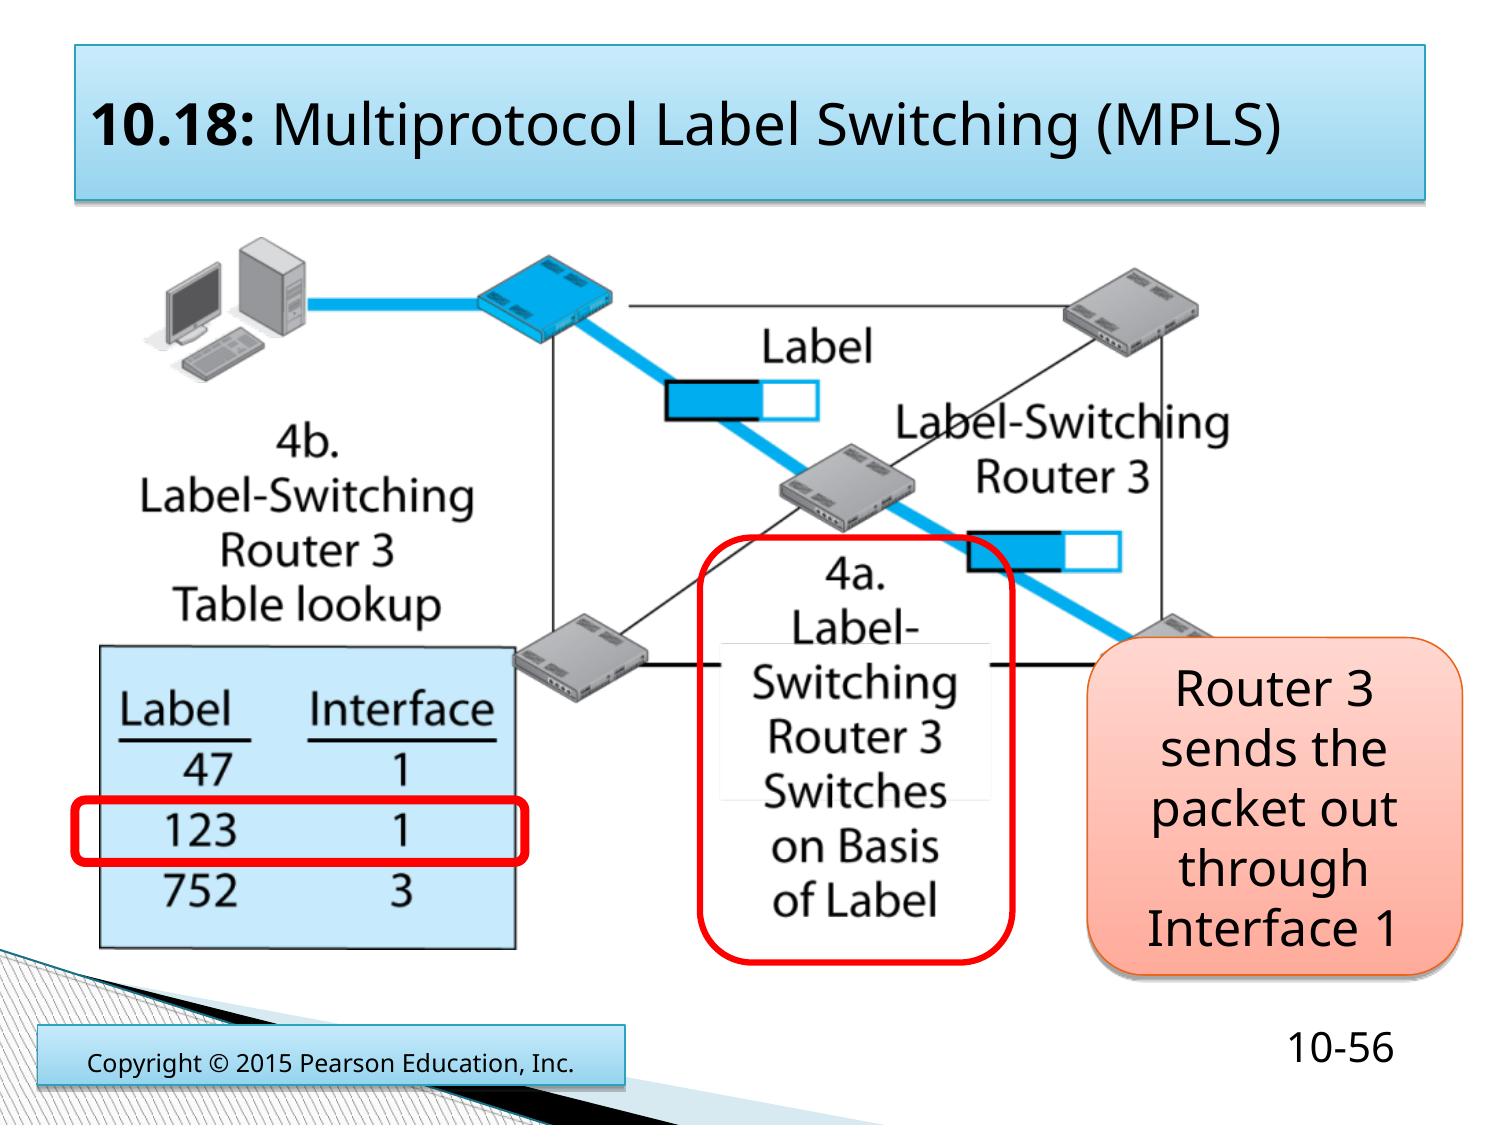

# 10.18: Multiprotocol Label Switching (MPLS)
Router 3 sends the packet out through Interface 1
Copyright © 2015 Pearson Education, Inc.